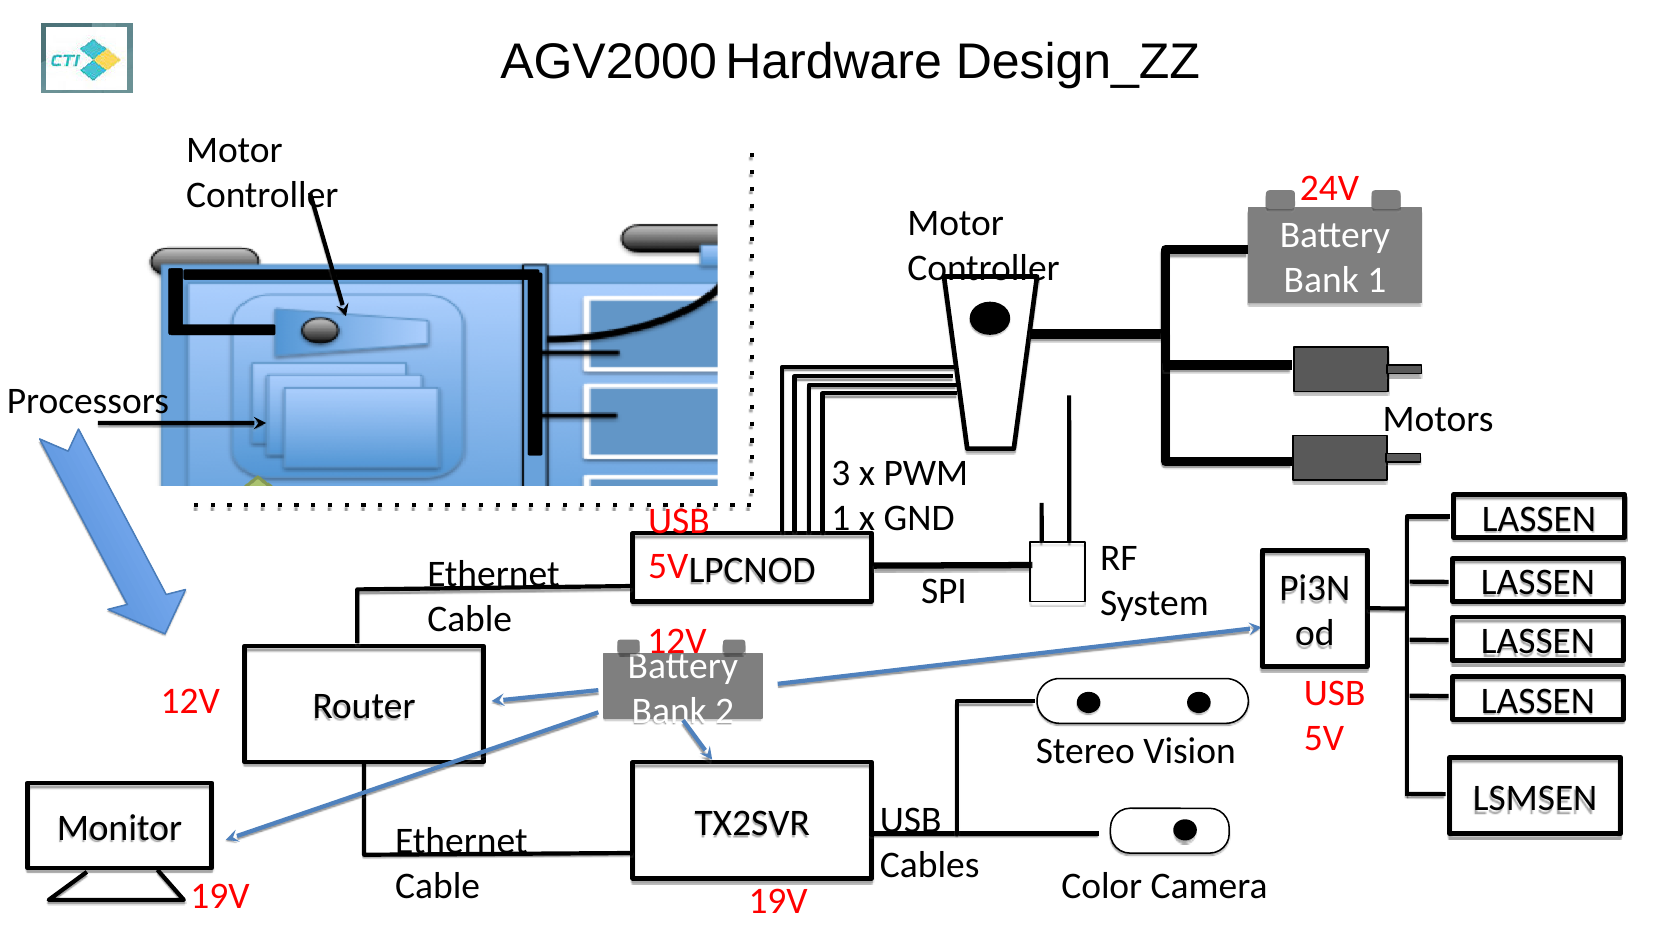

AGV2000 Hardware Design_ZZ
Motor Controller
24V
Motor Controller
Battery Bank 1
Processors
Motors
3 x PWM
1 x GND
USB 5V
LASSEN
RF System
LPCNOD
Ethernet Cable
Pi3Nod
LASSEN
SPI
12V
LASSEN
Router
Battery Bank 2
USB 5V
12V
LASSEN
Stereo Vision
LSMSEN
TX2SVR
Monitor
USB Cables
Ethernet Cable
Color Camera
19V
19V